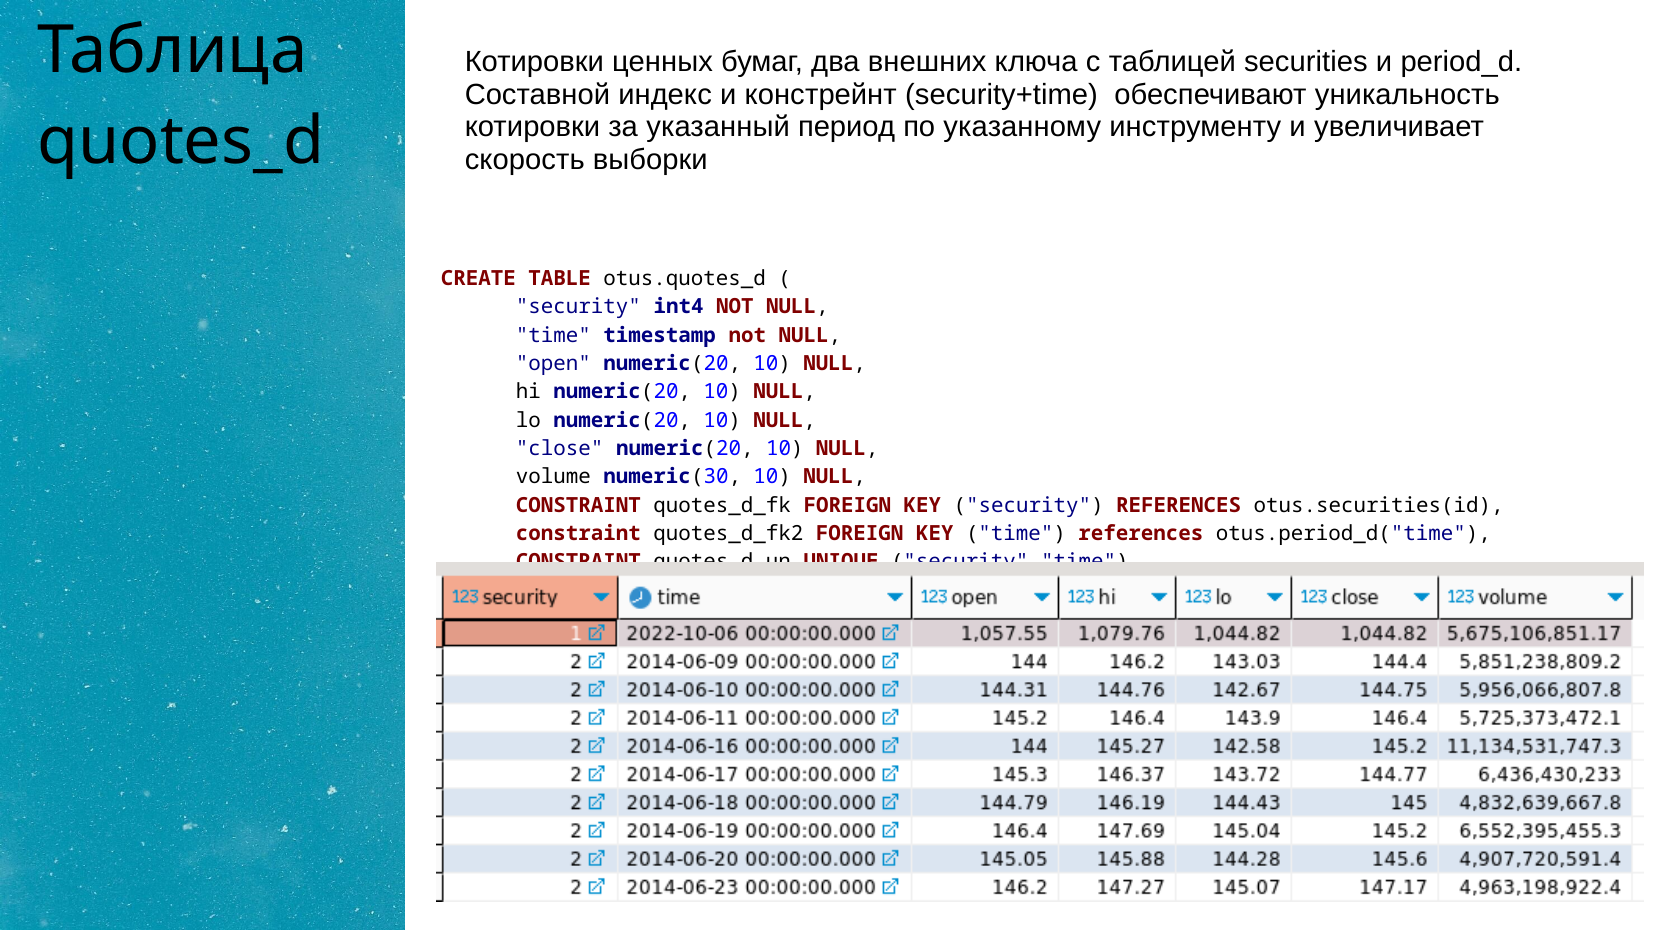

# Таблица quotes_d
Котировки ценных бумаг, два внешних ключа с таблицей securities и period_d. Составной индекс и констрейнт (security+time) обеспечивают уникальность котировки за указанный период по указанному инструменту и увеличивает скорость выборки
CREATE TABLE otus.quotes_d (
	"security" int4 NOT NULL,
	"time" timestamp not NULL,
	"open" numeric(20, 10) NULL,
	hi numeric(20, 10) NULL,
	lo numeric(20, 10) NULL,
	"close" numeric(20, 10) NULL,
	volume numeric(30, 10) NULL,
	CONSTRAINT quotes_d_fk FOREIGN KEY ("security") REFERENCES otus.securities(id),
	constraint quotes_d_fk2 FOREIGN KEY ("time") references otus.period_d("time"),
	CONSTRAINT quotes_d_un UNIQUE ("security","time")
);